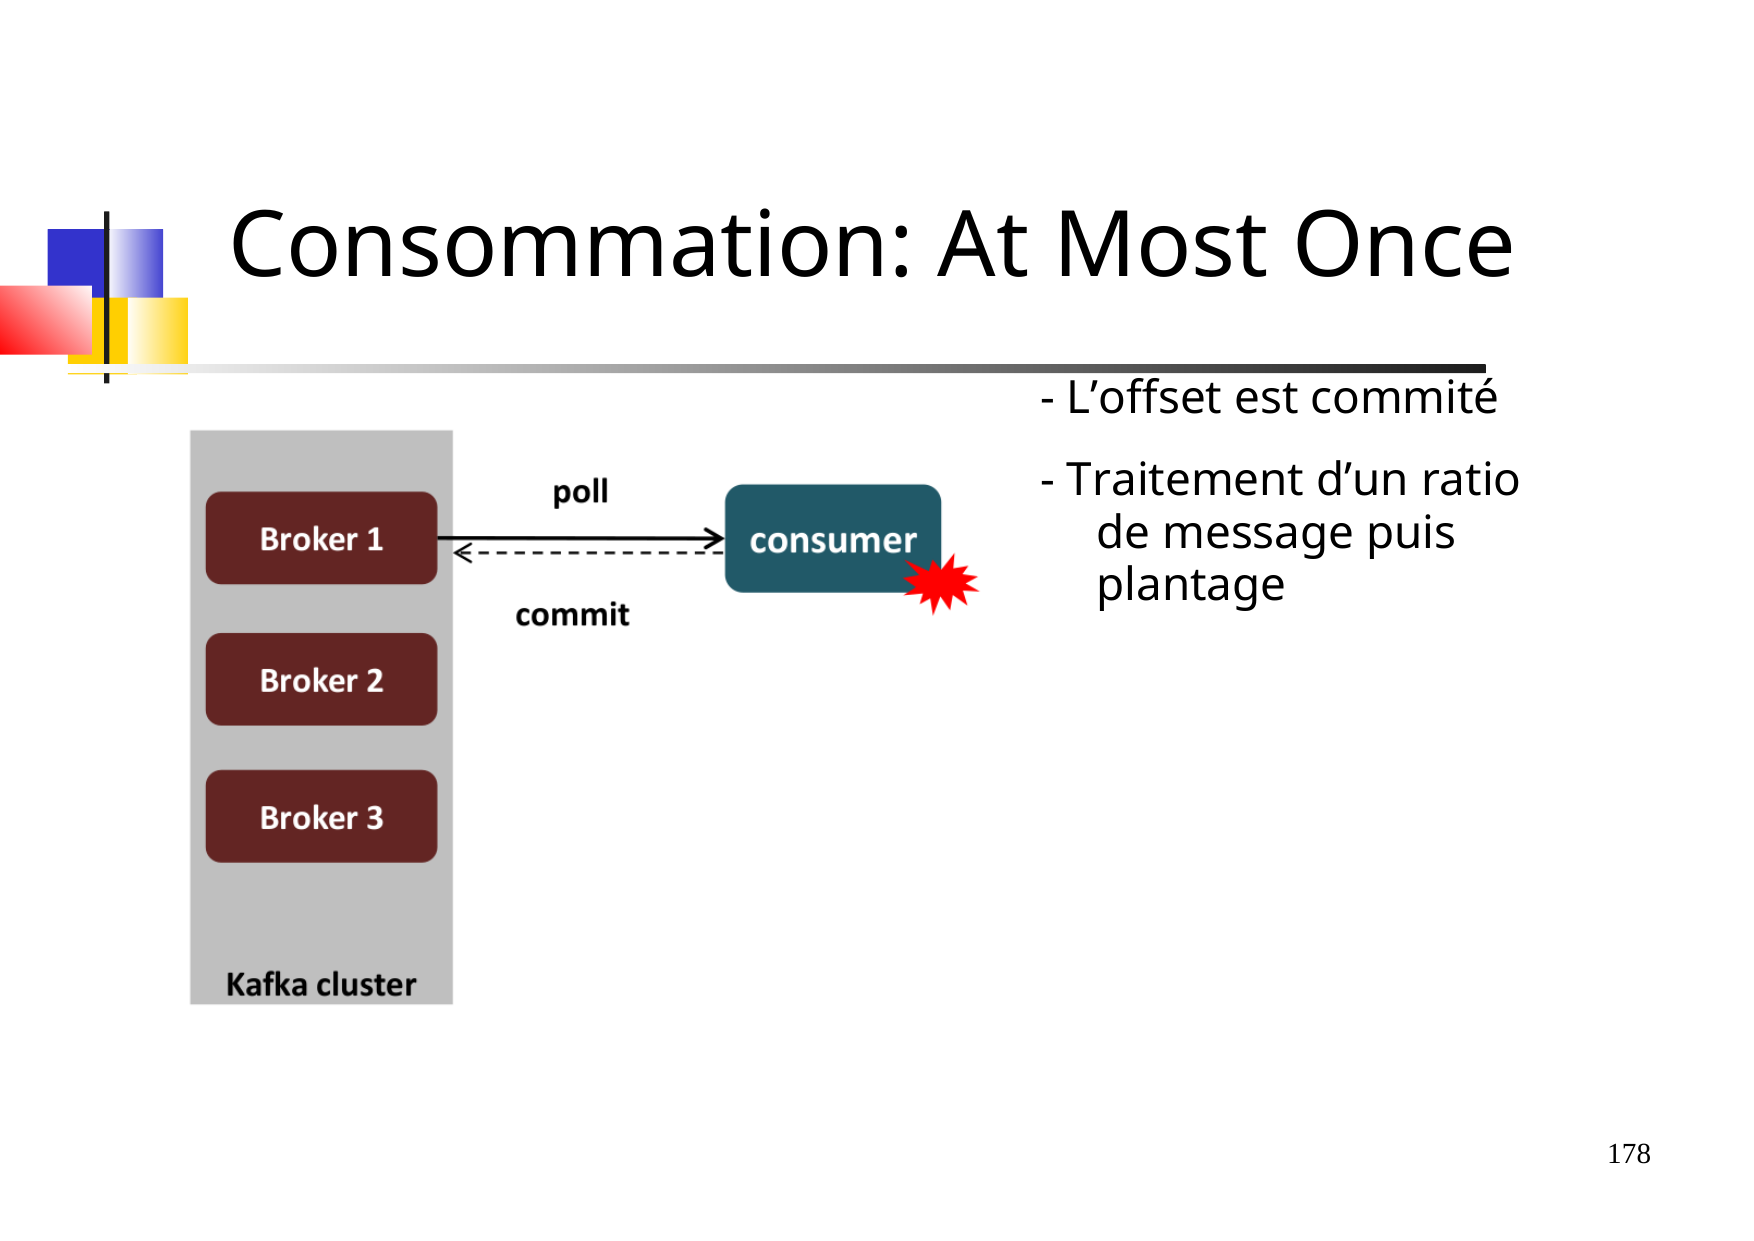

# Consommation: At Most Once
- L’offset est commité
- Traitement d’un ratio de message puis plantage